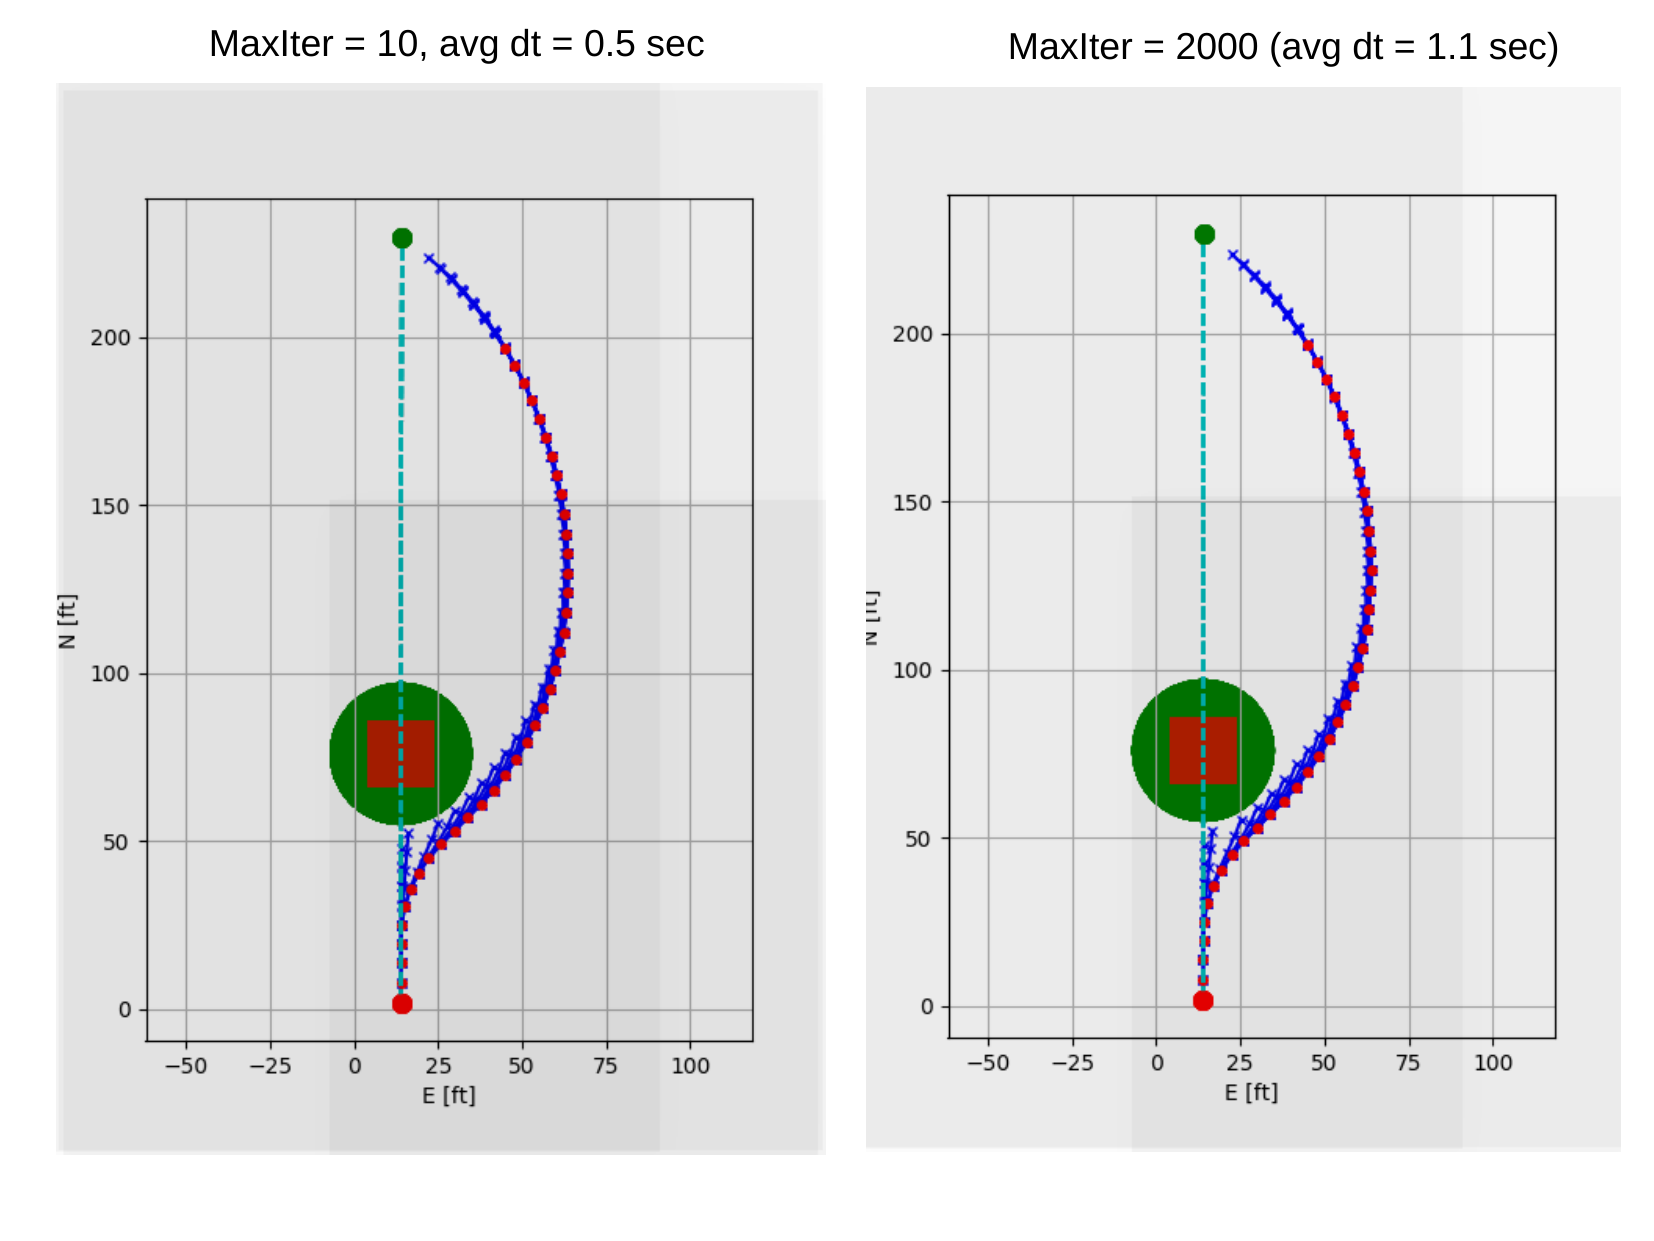

MaxIter = 10, avg dt = 0.5 sec
MaxIter = 2000 (avg dt = 1.1 sec)